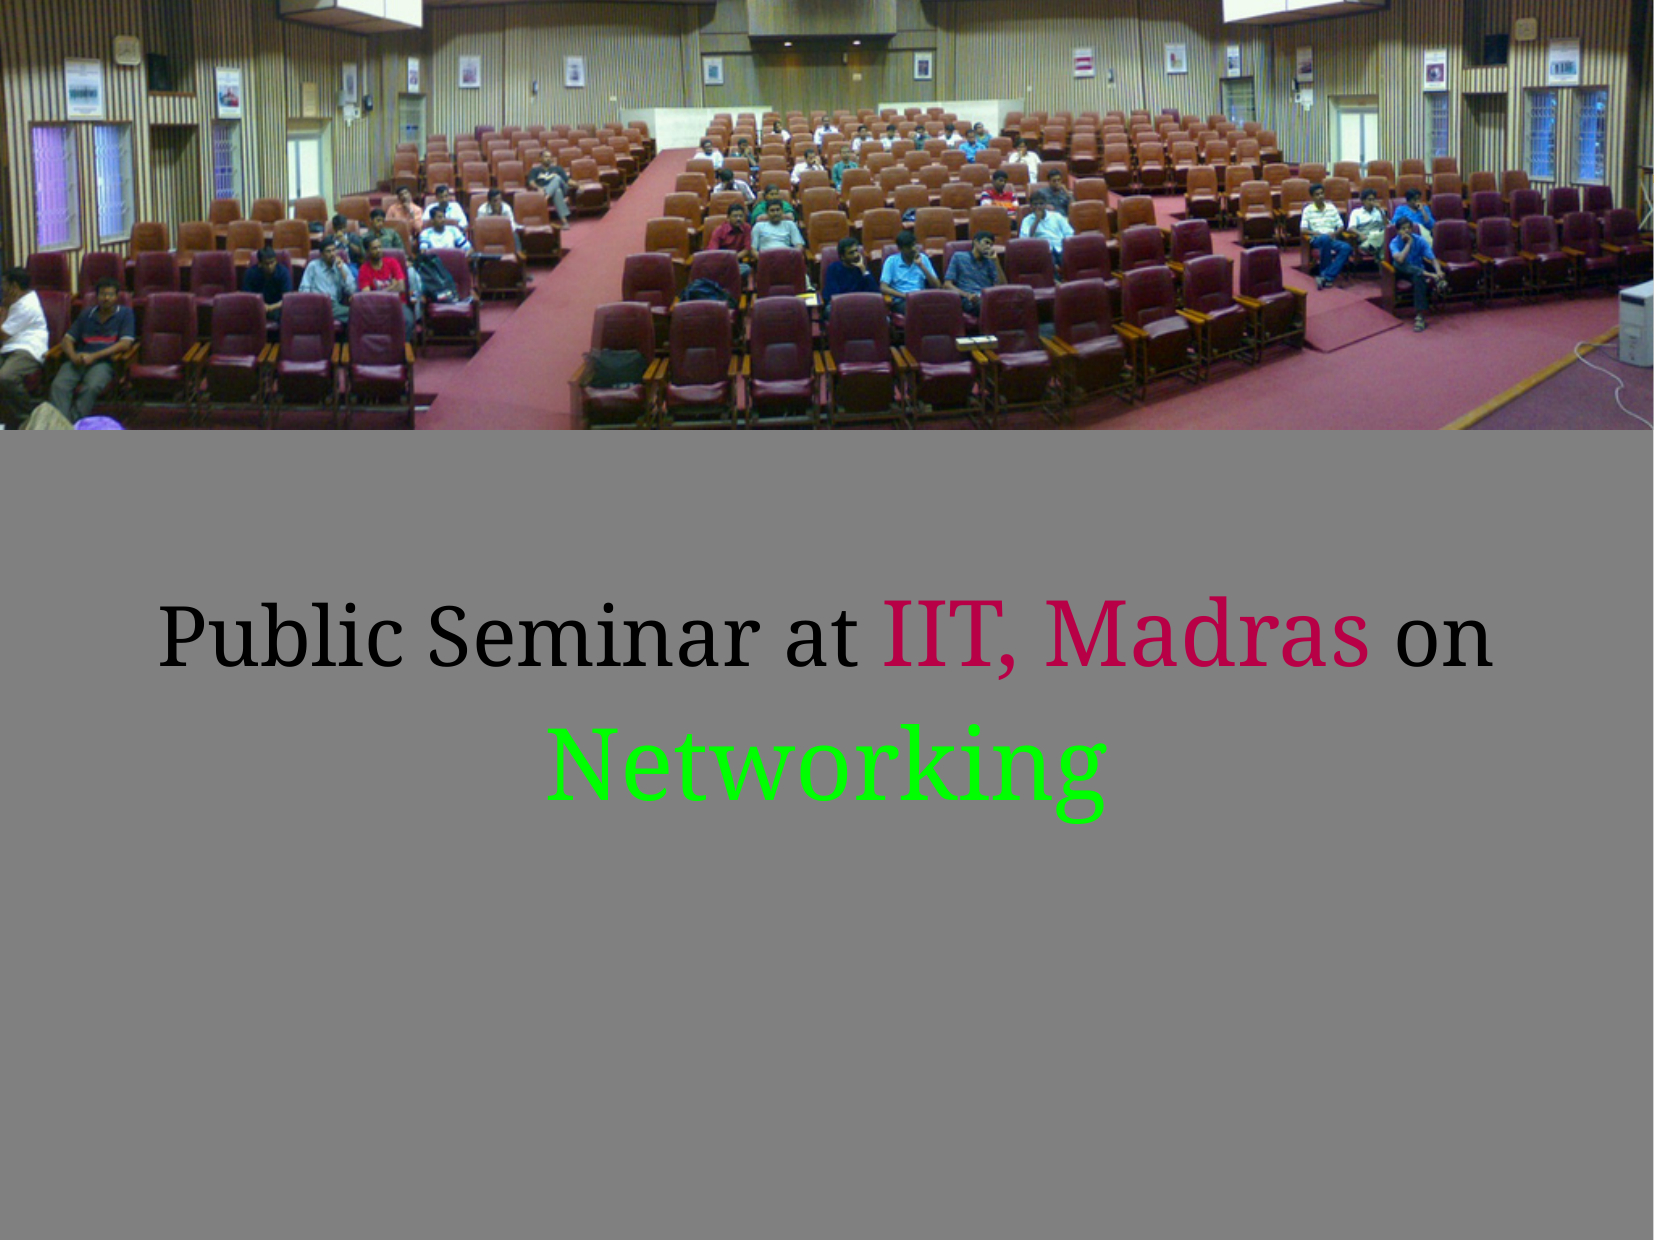

#
Public Seminar at IIT, Madras on Networking